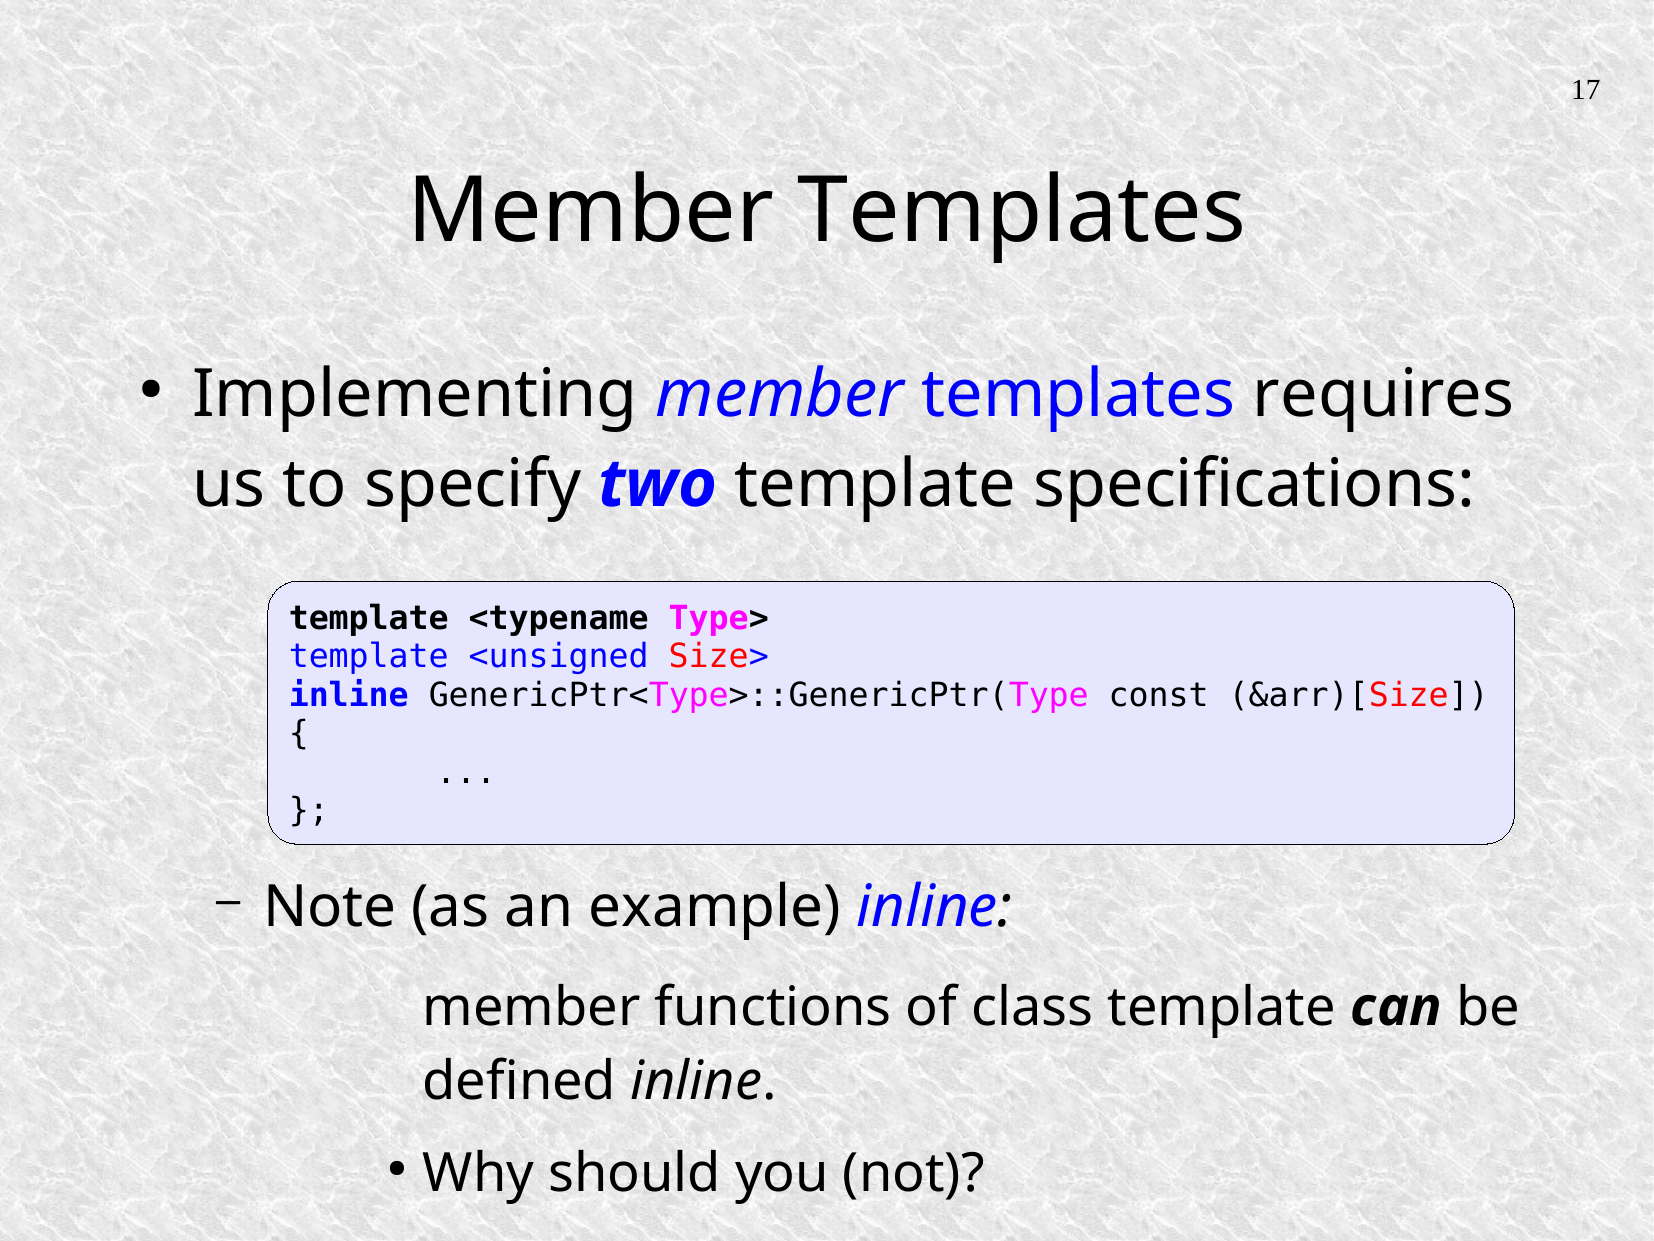

17
# Member Templates
Implementing member templates requires us to specify two template specifications:
Note (as an example) inline:
member functions of class template can be defined inline.
Why should you (not)?
template <typename Type>
template <unsigned Size>
inline GenericPtr<Type>::GenericPtr(Type const (&arr)[Size])
{
		...
};